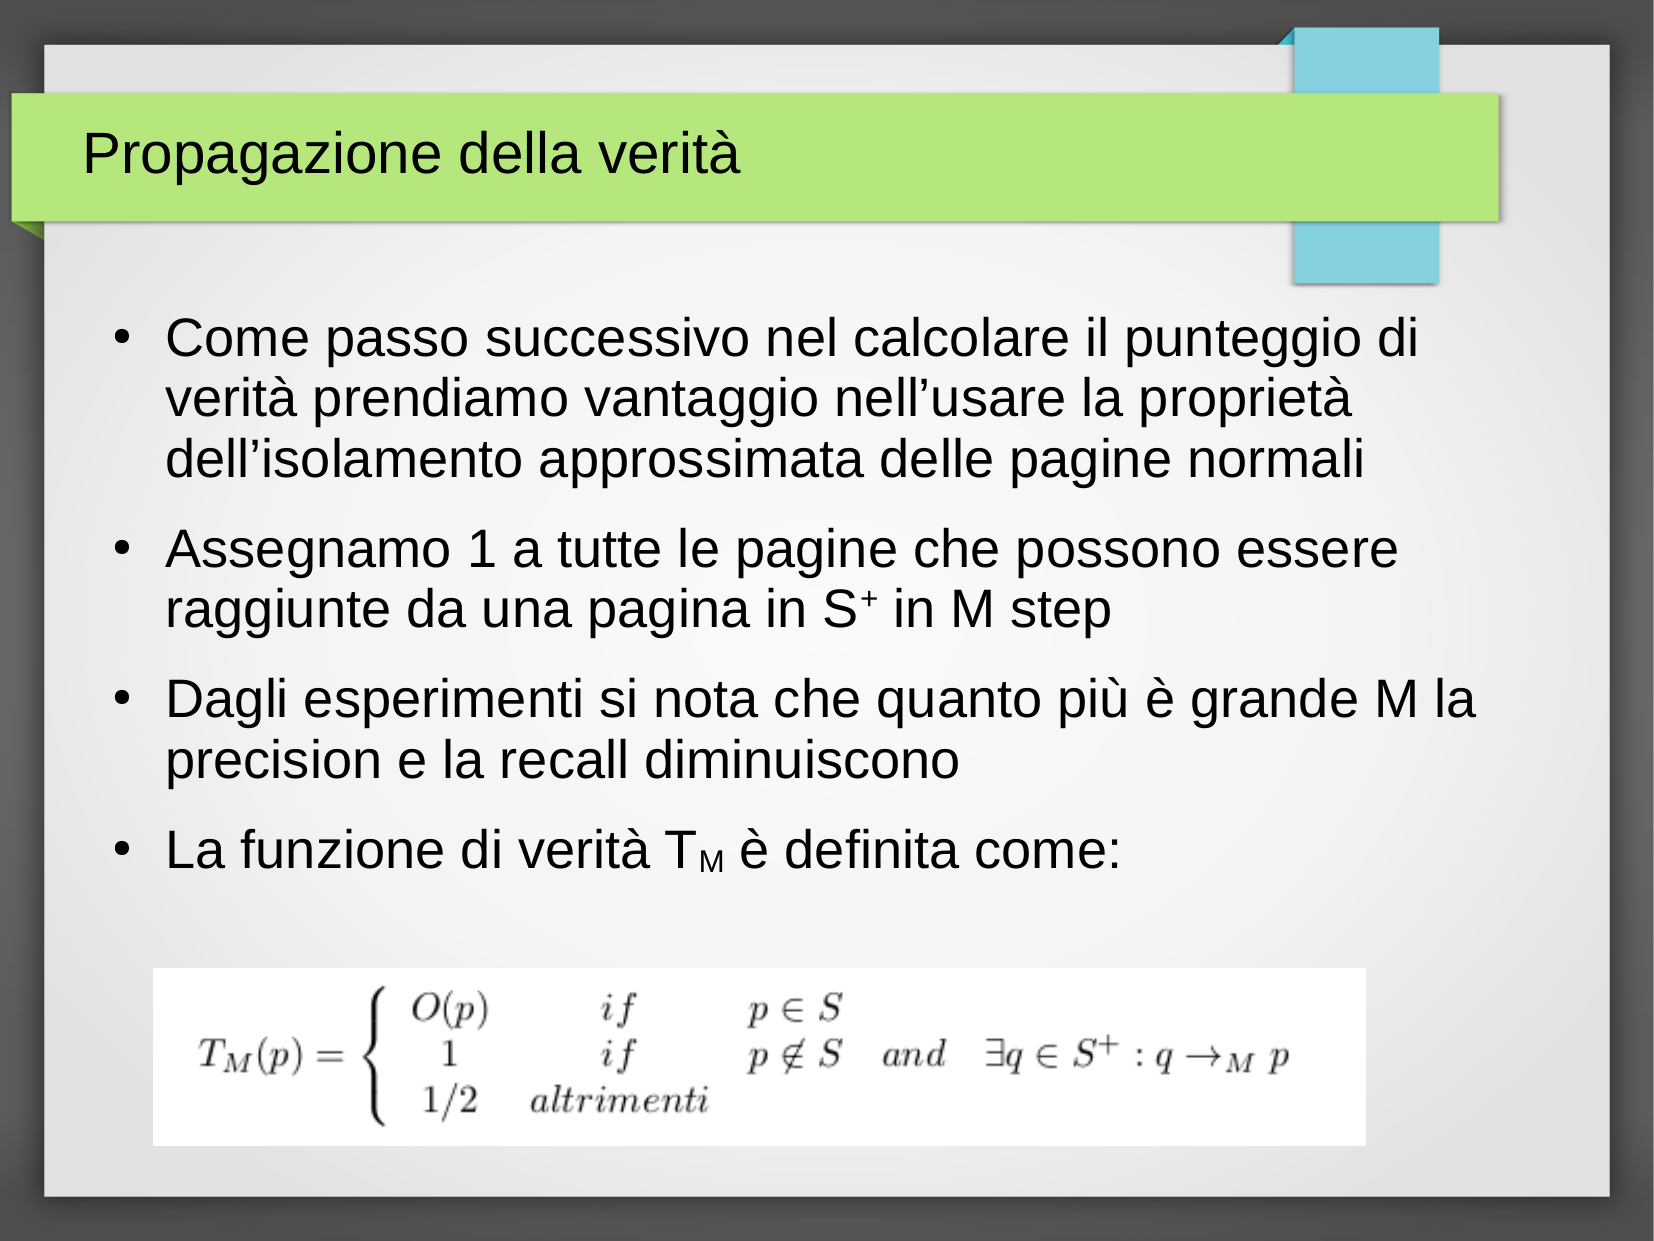

# Propagazione della verità
Come passo successivo nel calcolare il punteggio di verità prendiamo vantaggio nell’usare la proprietà dell’isolamento approssimata delle pagine normali
Assegnamo 1 a tutte le pagine che possono essere raggiunte da una pagina in S+ in M step
Dagli esperimenti si nota che quanto più è grande M la precision e la recall diminuiscono
La funzione di verità TM è definita come: